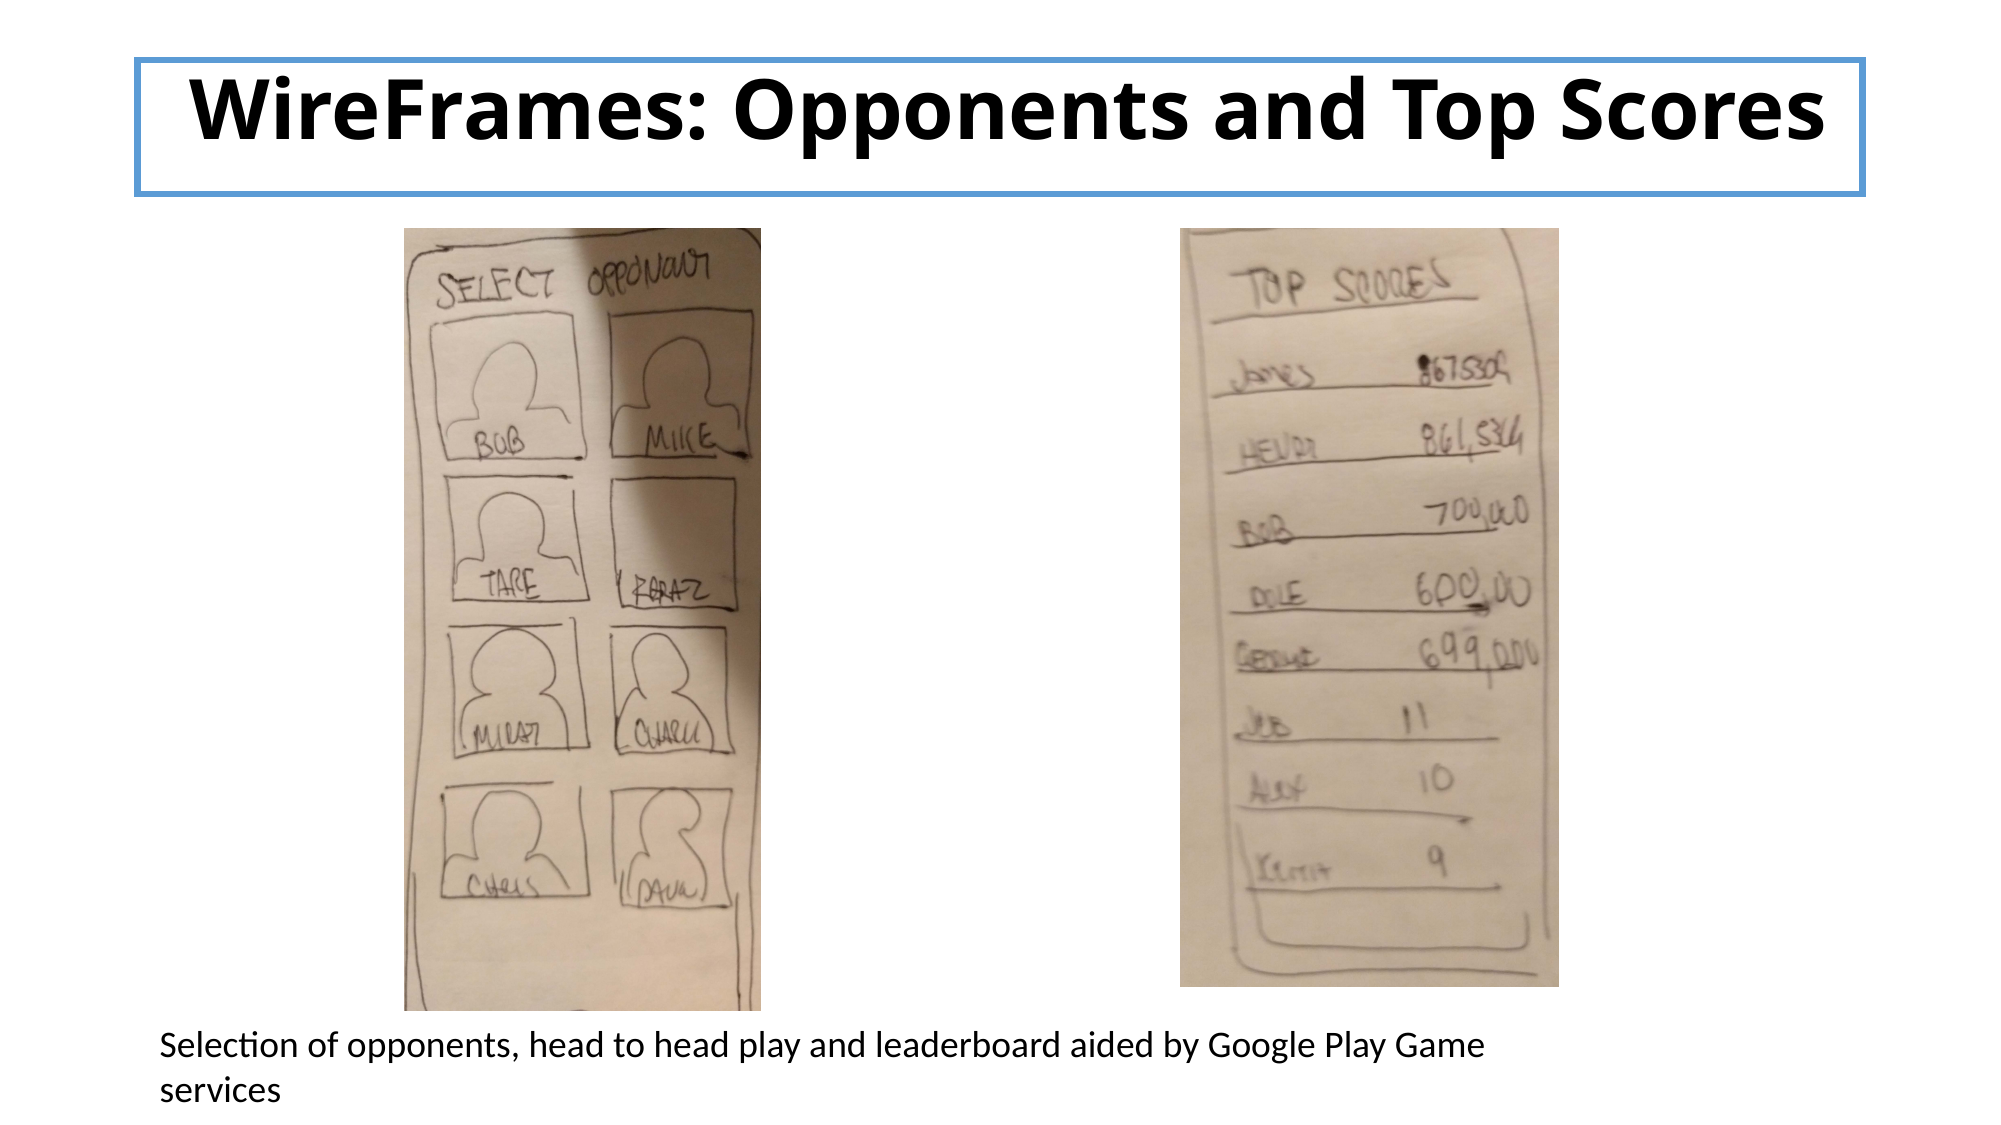

# WireFrames: Opponents and Top Scores
Selection of opponents, head to head play and leaderboard aided by Google Play Game services